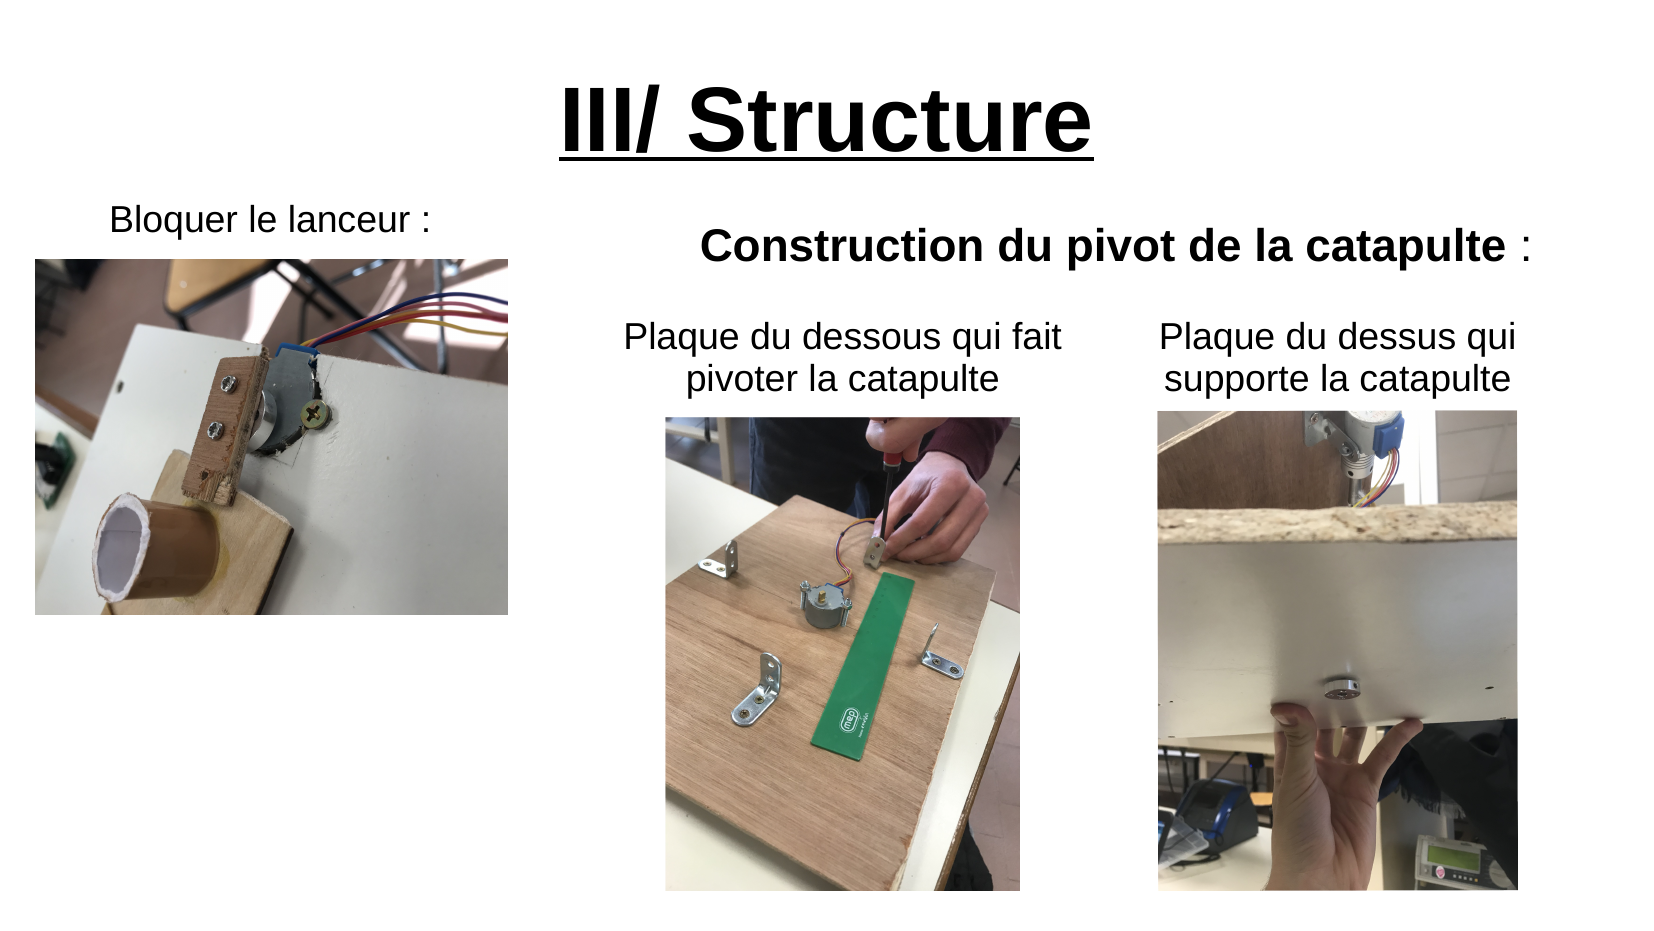

# III/ Structure
Bloquer le lanceur :
Construction du pivot de la catapulte :
Plaque du dessous qui fait pivoter la catapulte
Plaque du dessus qui supporte la catapulte